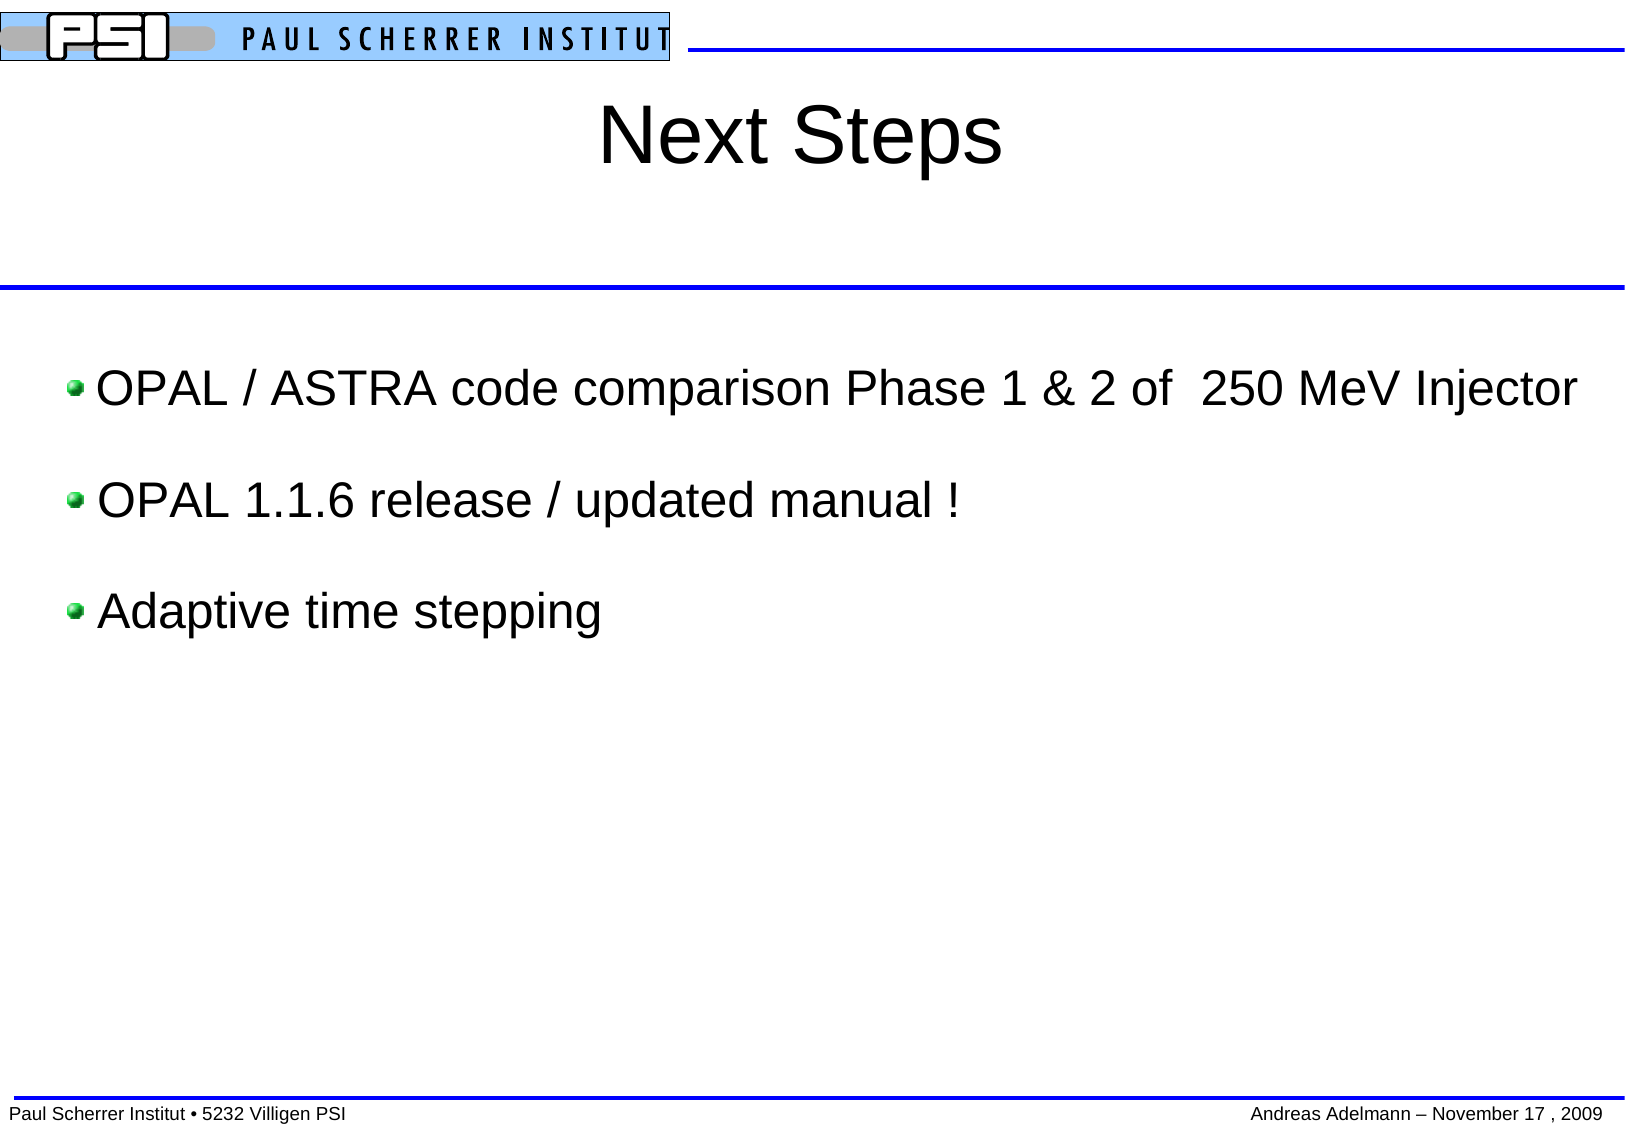

# Next Steps
 OPAL / ASTRA code comparison Phase 1 & 2 of 250 MeV Injector
 OPAL 1.1.6 release / updated manual !
 Adaptive time stepping